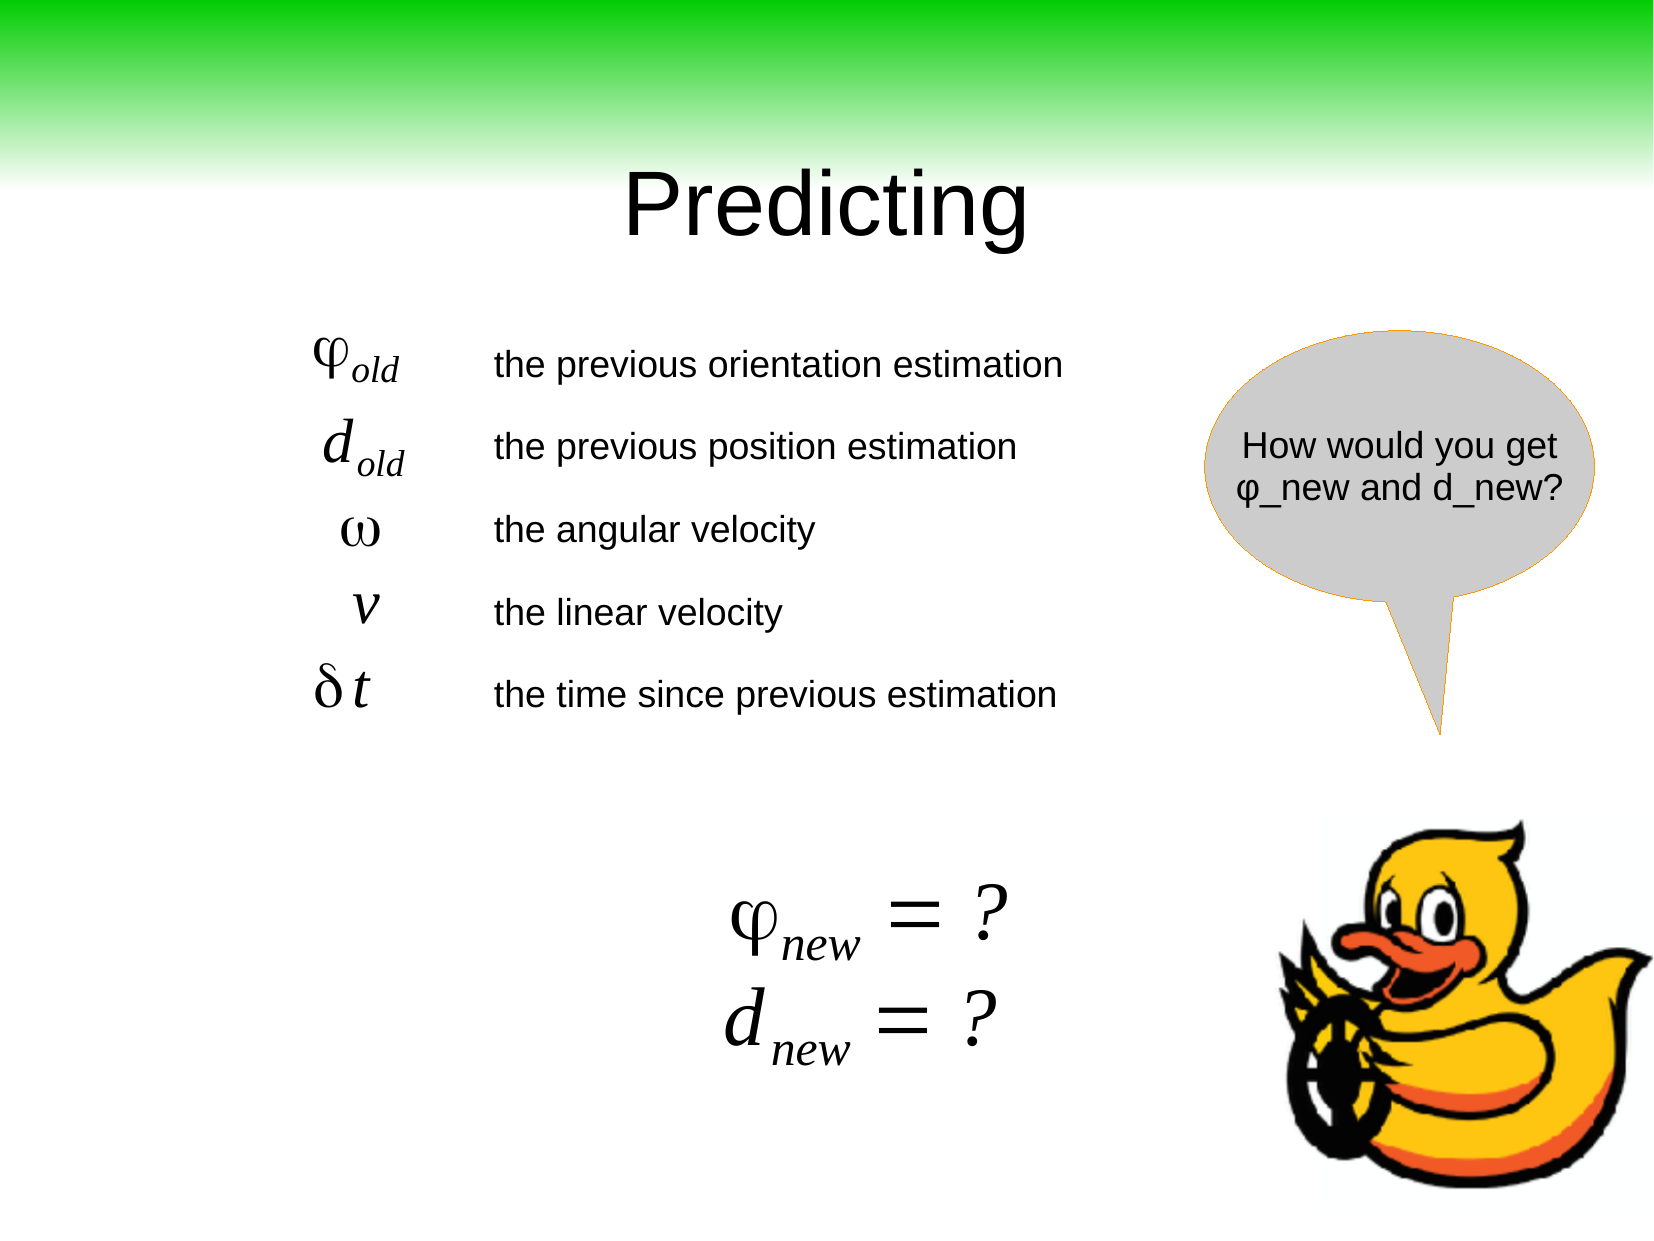

# Predicting
How would you get
φ_new and d_new?
the previous orientation estimation
the previous position estimation
the angular velocity
the linear velocity
the time since previous estimation